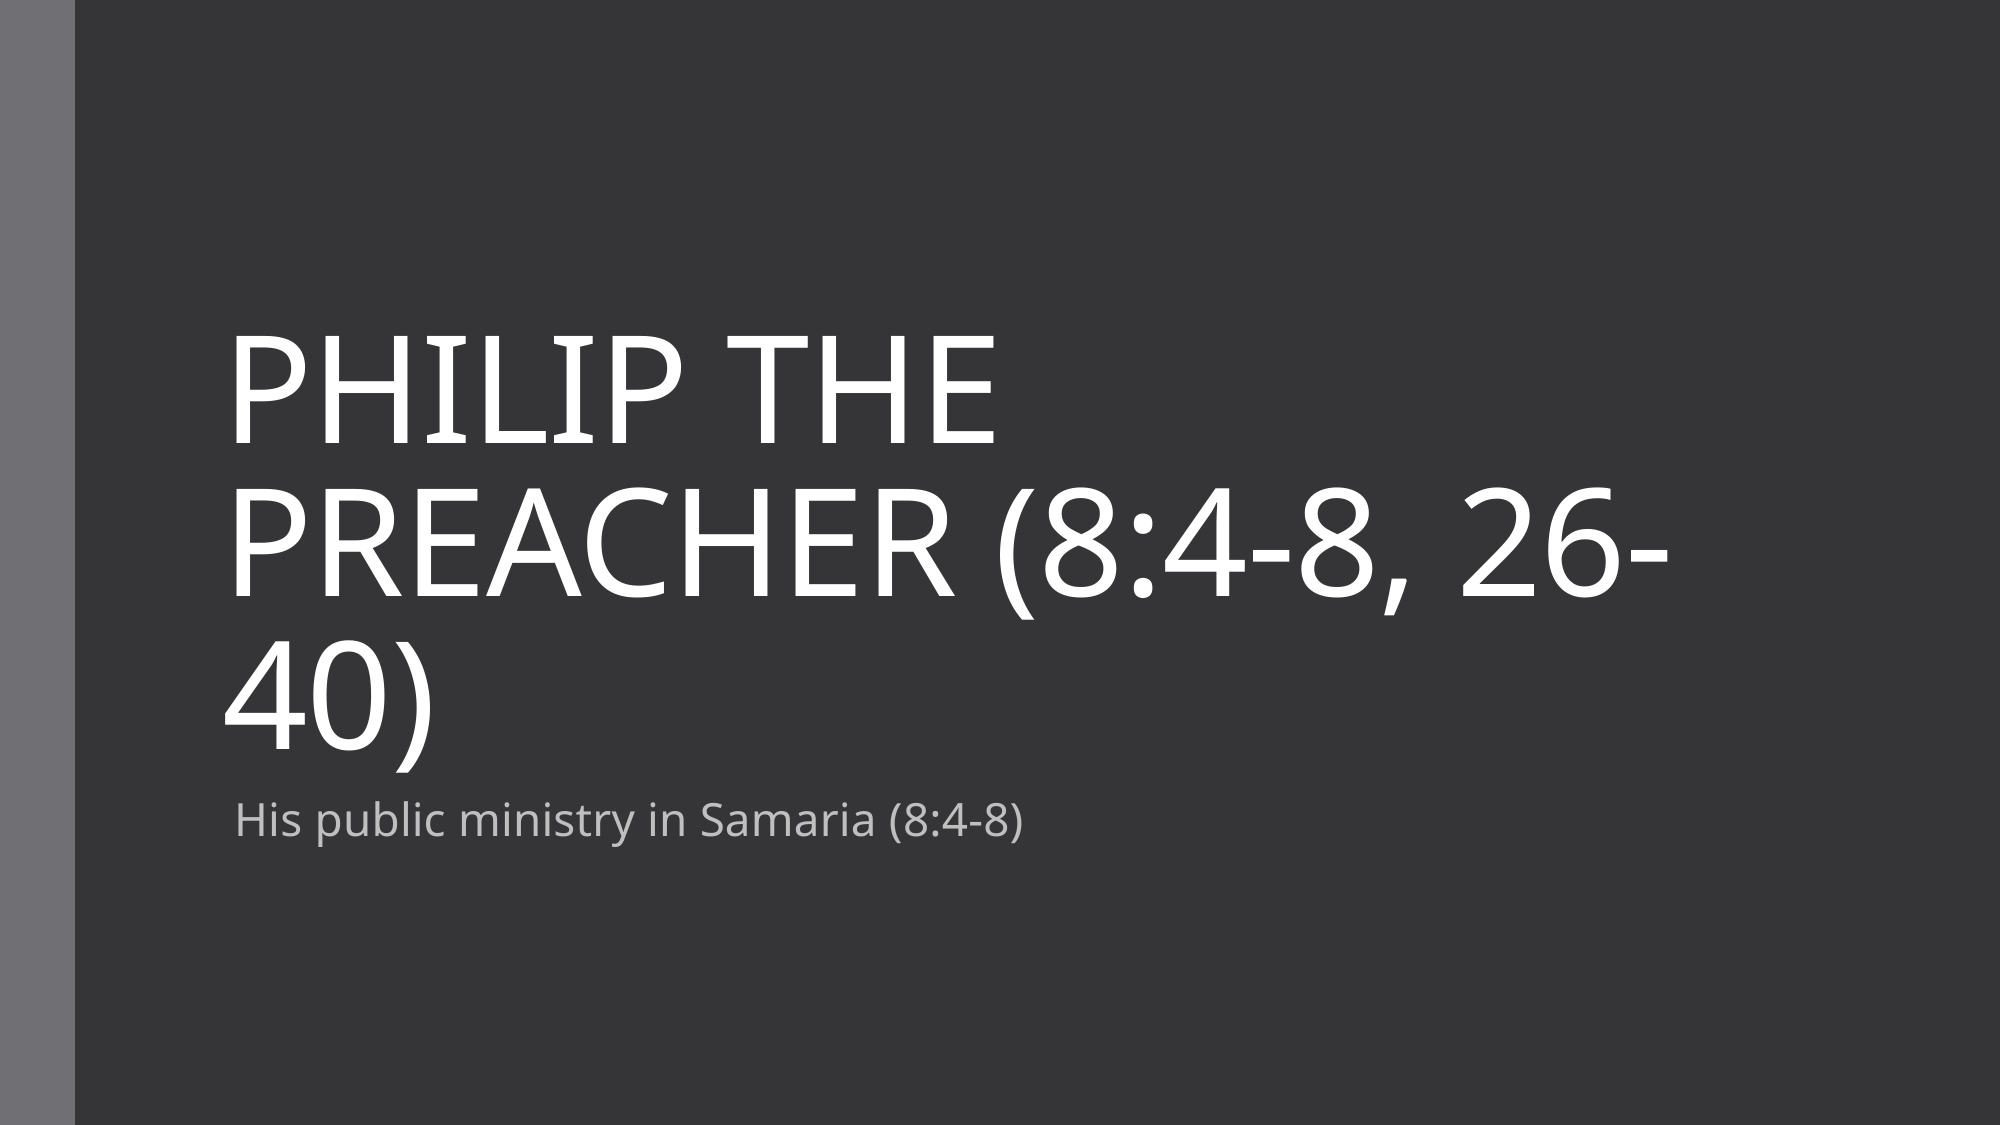

# PHILIP THE PREACHER (8:4-8, 26-40)
 His public ministry in Samaria (8:4-8)